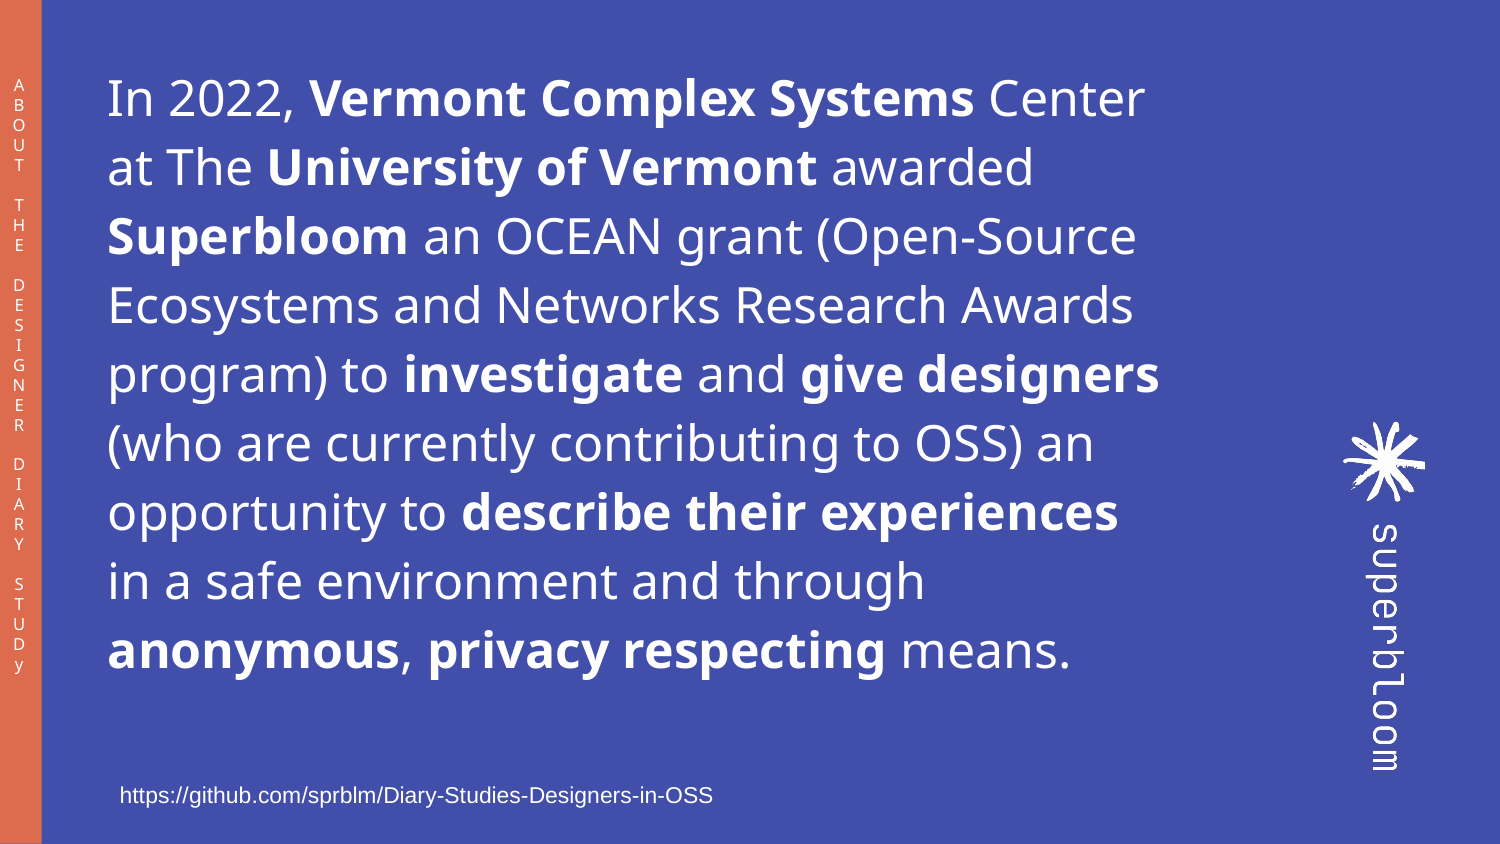

In 2022, Vermont Complex Systems Center at The University of Vermont awarded Superbloom an OCEAN grant (Open-Source Ecosystems and Networks Research Awards program) to investigate and give designers (who are currently contributing to OSS) an opportunity to describe their experiences in a safe environment and through anonymous, privacy respecting means.
A
B
O
U
T
T
H
E
D
E
S
I
G
N
E
R
D
I
A
R
Y
S
T
U
D
y
https://github.com/sprblm/Diary-Studies-Designers-in-OSS